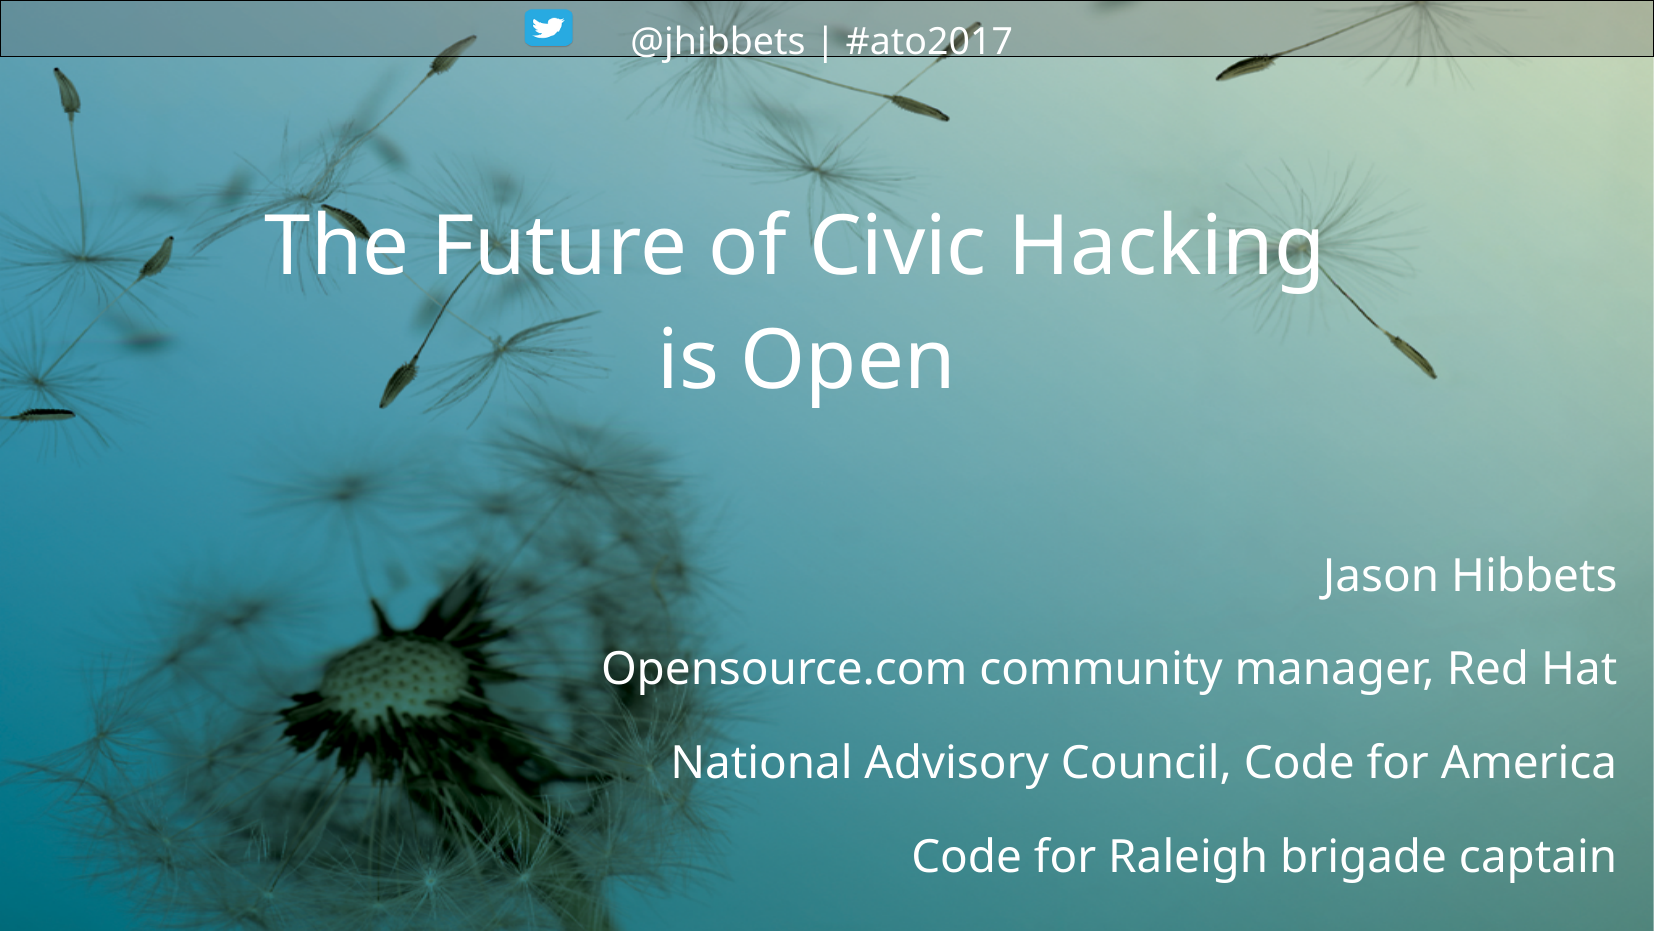

The Future of Civic Hacking
is Open
Jason Hibbets
Opensource.com community manager, Red Hat
National Advisory Council, Code for America
Code for Raleigh brigade captain
NC Open Pass co-chair
September 25, 2017 | A night of Open Source